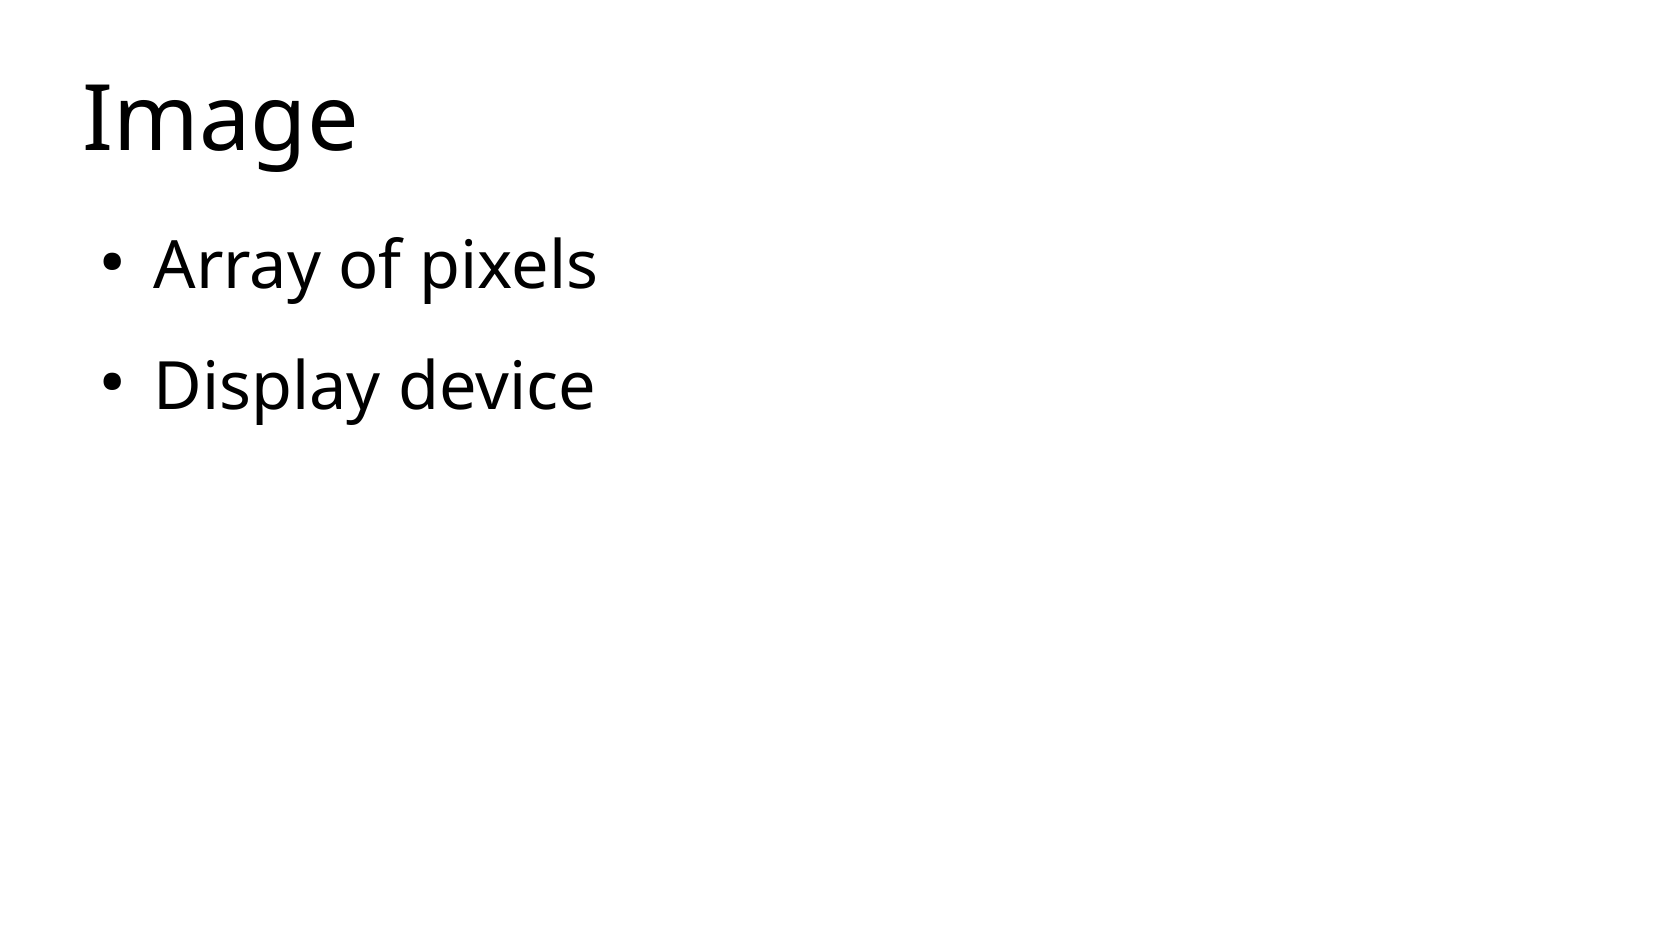

# Image
Array of pixels
Display device